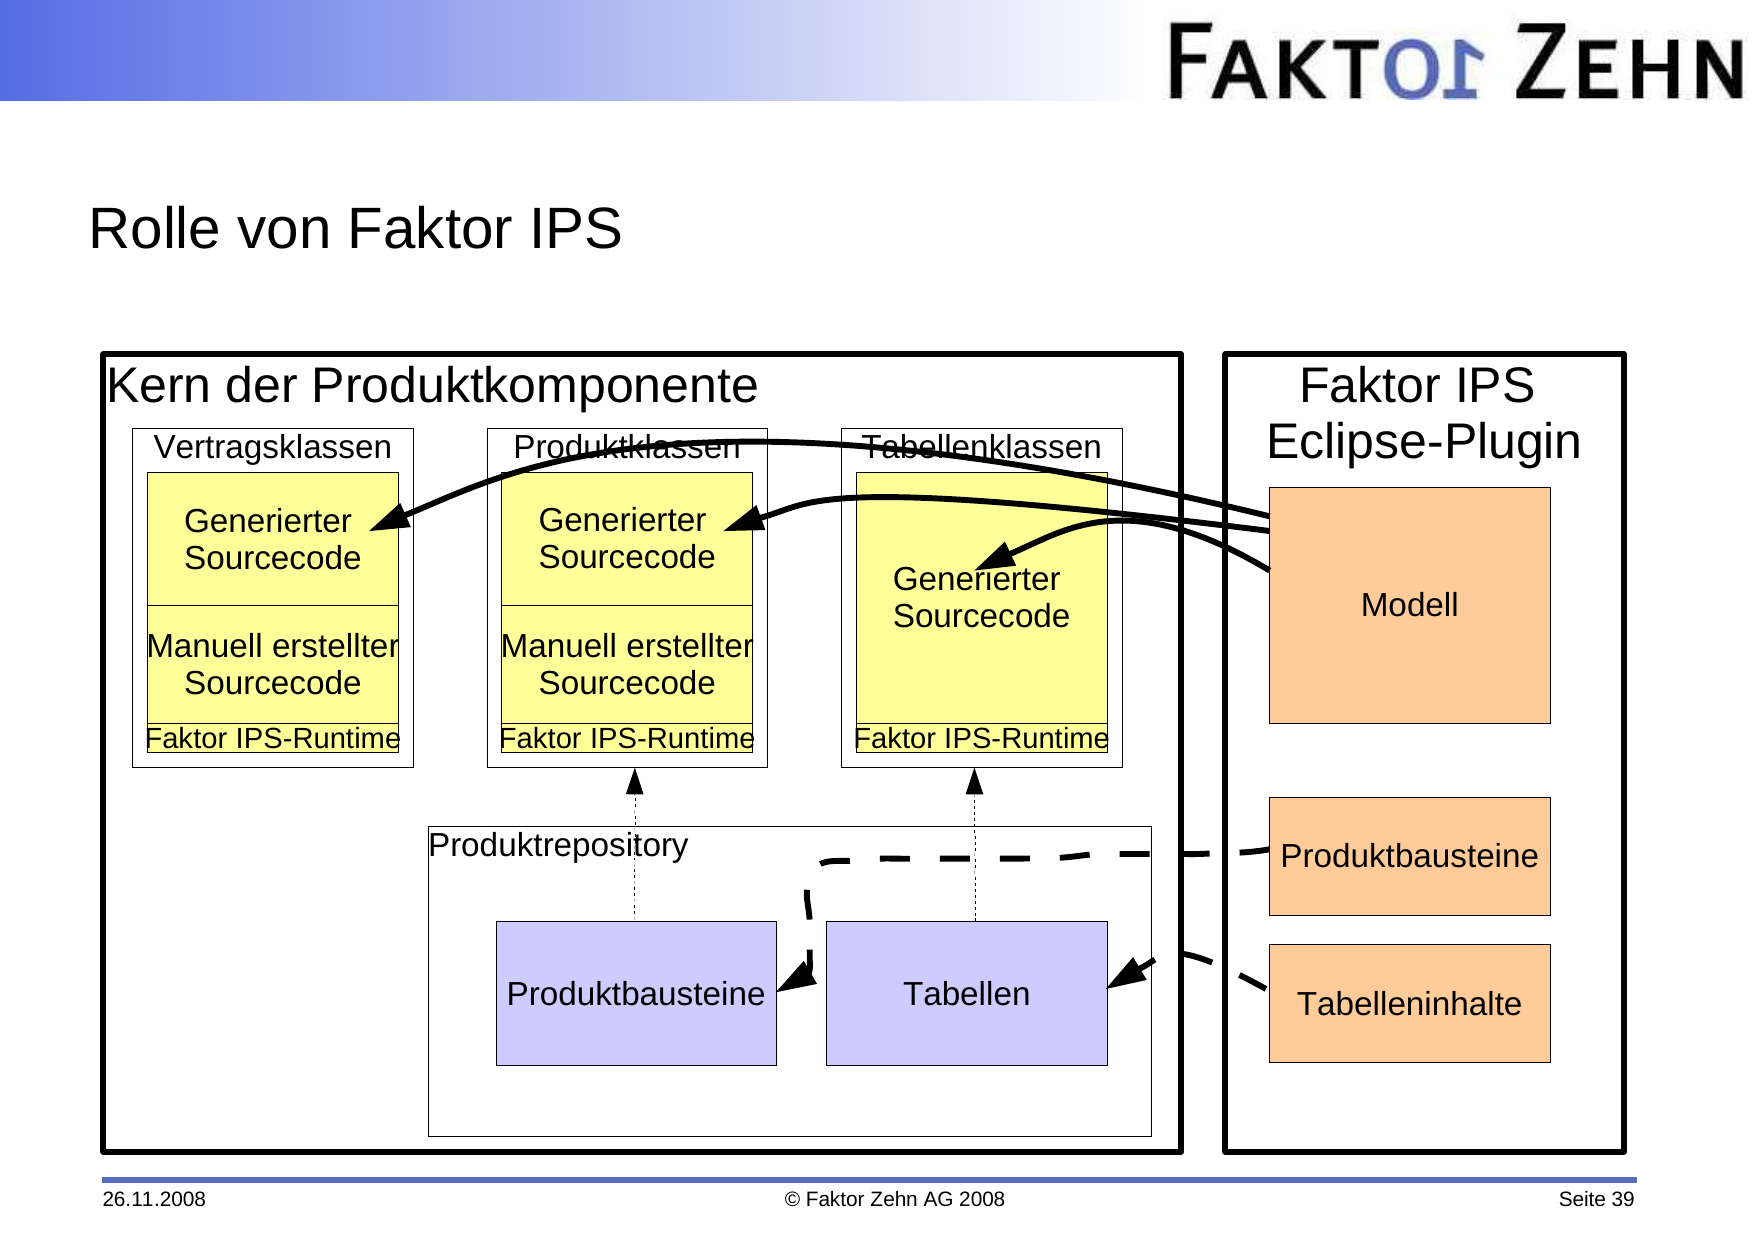

# Rolle von Faktor IPS
Kern der Produktkomponente
Faktor IPS
Eclipse-Plugin
Vertragsklassen
Produktklassen
Tabellenklassen
Generierter
Sourcecode
Generierter
Sourcecode
Generierter
Sourcecode
Modell
Manuell erstellter
Sourcecode
Manuell erstellter
Sourcecode
Faktor IPS-Runtime
Faktor IPS-Runtime
Faktor IPS-Runtime
Produktbausteine
Produktrepository
Produktbausteine
Tabellen
Tabelleninhalte